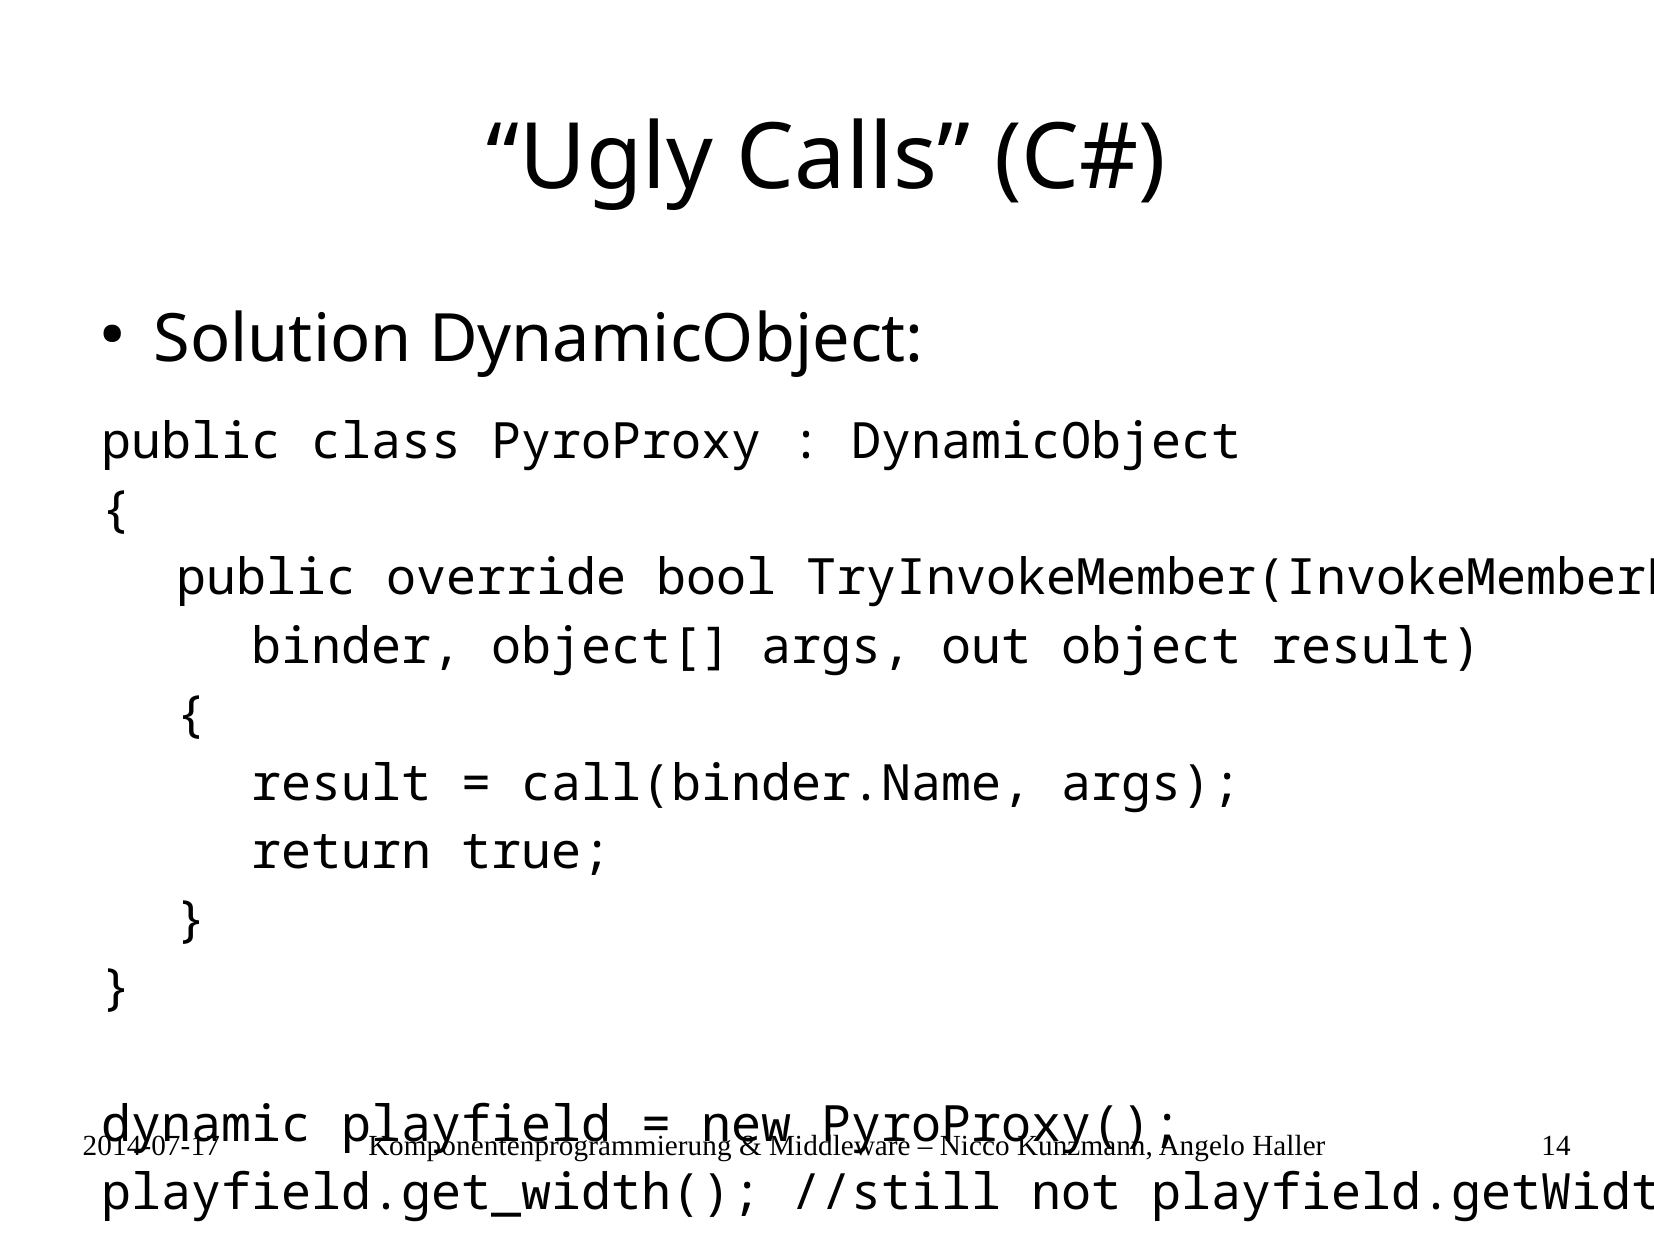

# “Ugly Calls” (C#)
Solution DynamicObject:
public class PyroProxy : DynamicObject
{
	public override bool TryInvokeMember(InvokeMemberBinder
		binder, object[] args, out object result)
	{
		result = call(binder.Name, args);
		return true;
	}
}
dynamic playfield = new PyroProxy();
playfield.get_width(); //still not playfield.getWidth();
2014-07-17
Komponentenprogrammierung & Middleware – Nicco Kunzmann, Angelo Haller
14